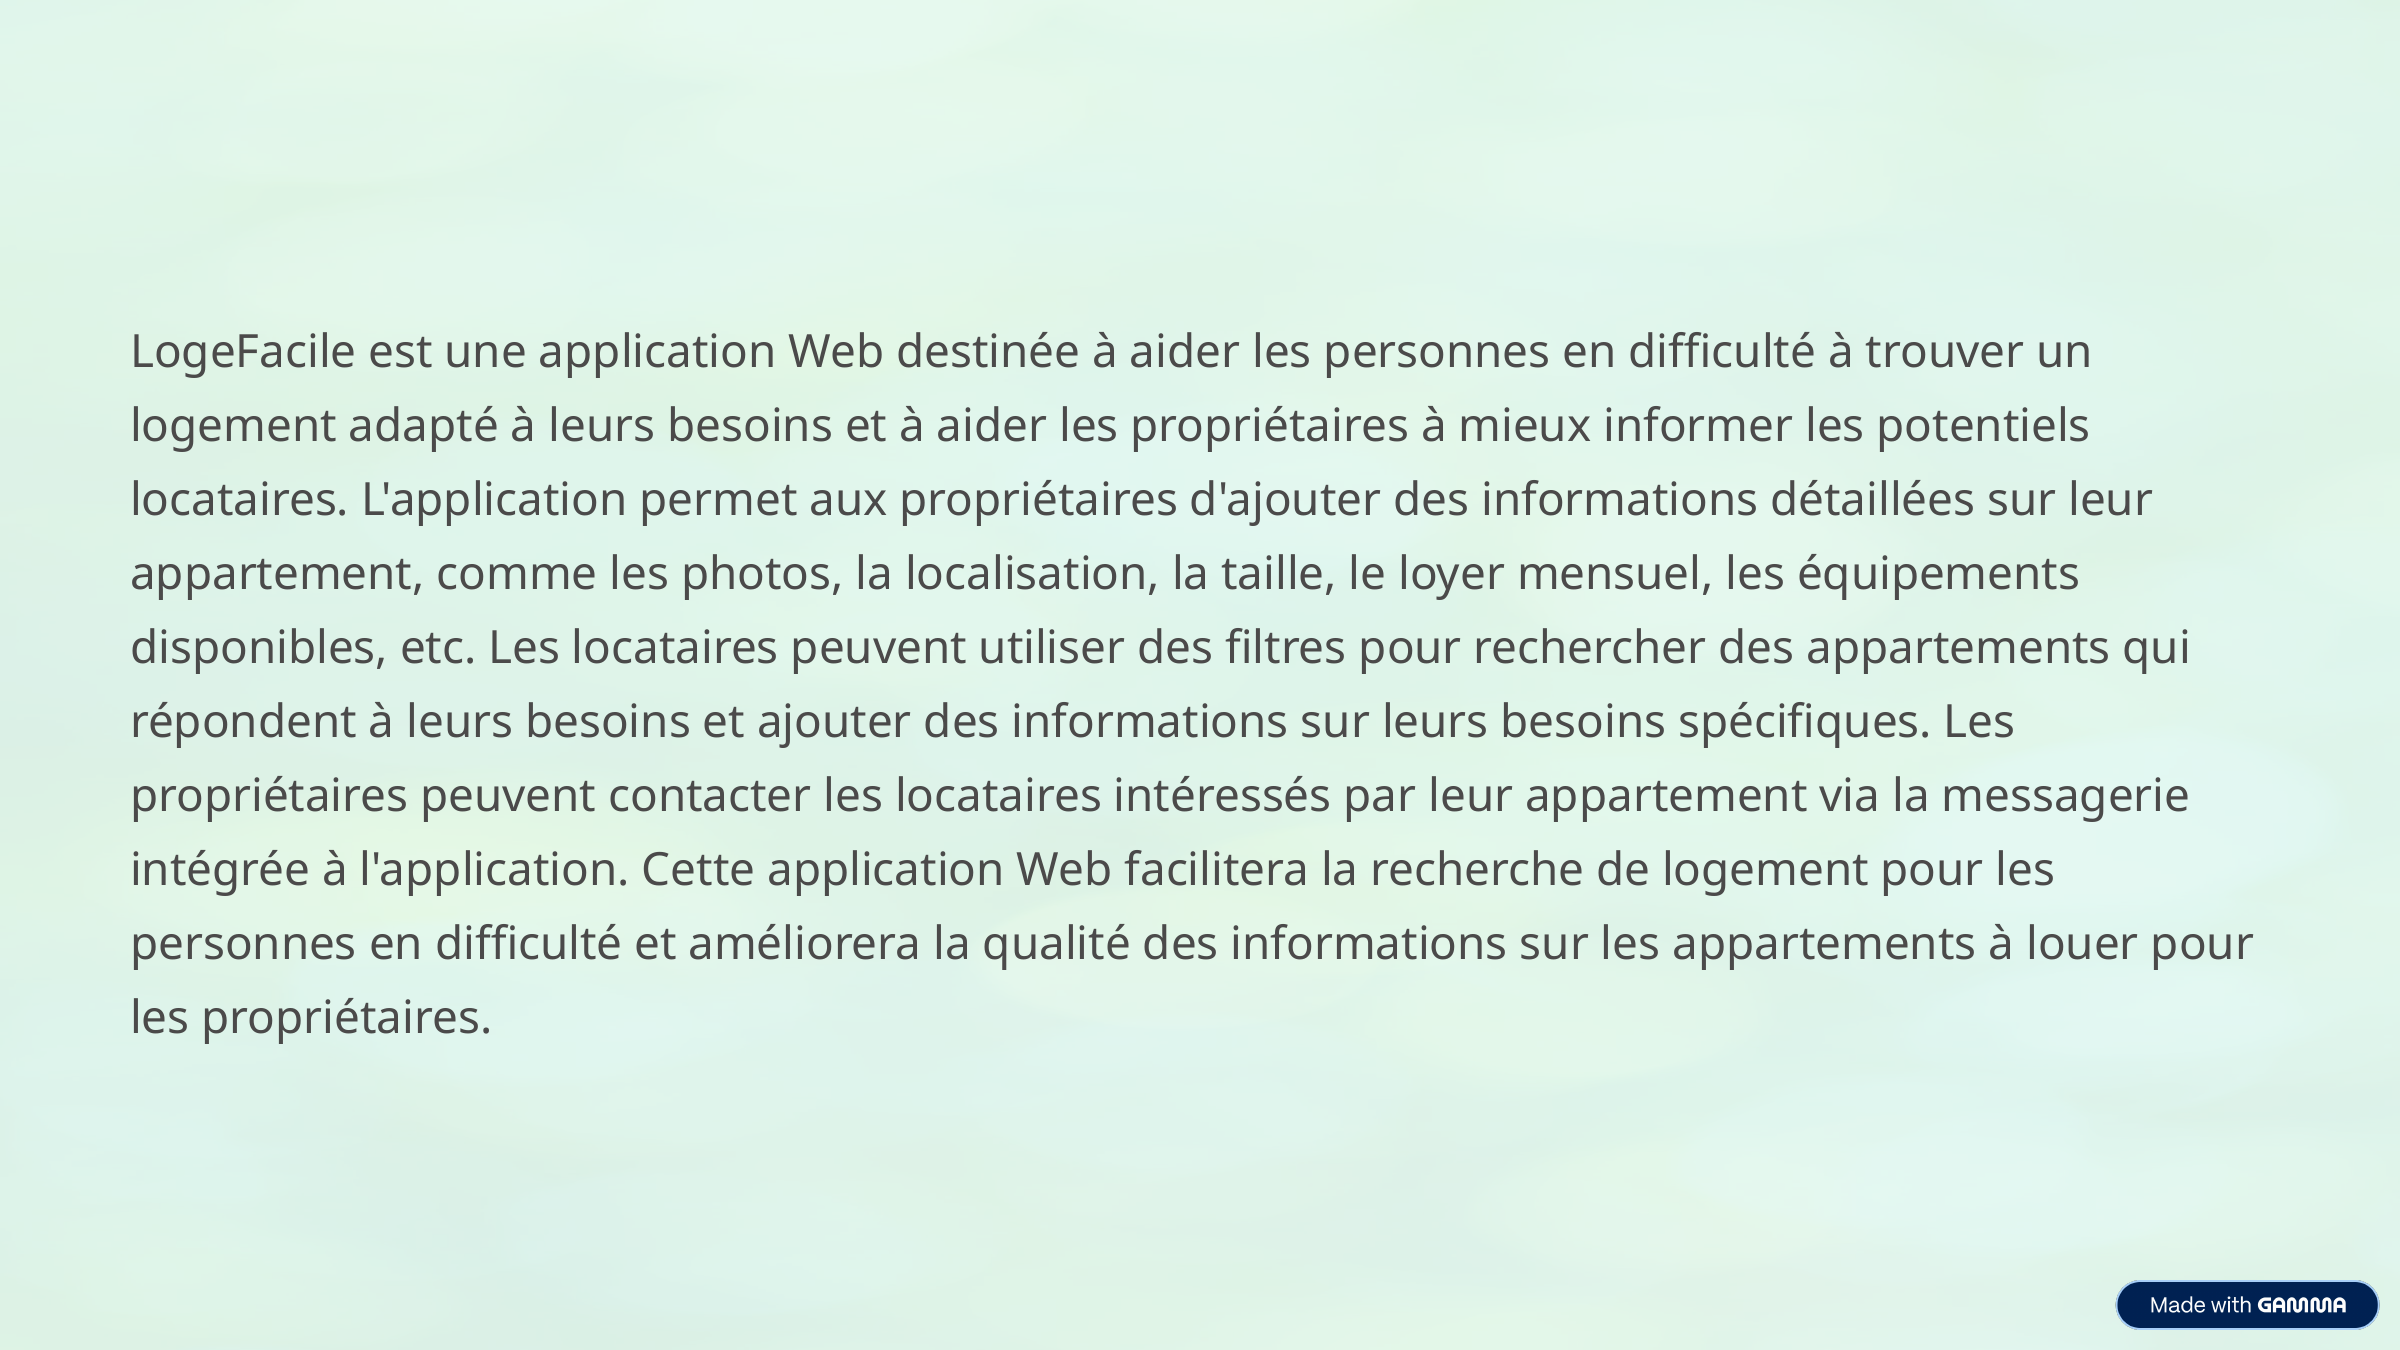

LogeFacile est une application Web destinée à aider les personnes en difficulté à trouver un logement adapté à leurs besoins et à aider les propriétaires à mieux informer les potentiels locataires. L'application permet aux propriétaires d'ajouter des informations détaillées sur leur appartement, comme les photos, la localisation, la taille, le loyer mensuel, les équipements disponibles, etc. Les locataires peuvent utiliser des filtres pour rechercher des appartements qui répondent à leurs besoins et ajouter des informations sur leurs besoins spécifiques. Les propriétaires peuvent contacter les locataires intéressés par leur appartement via la messagerie intégrée à l'application. Cette application Web facilitera la recherche de logement pour les personnes en difficulté et améliorera la qualité des informations sur les appartements à louer pour les propriétaires.